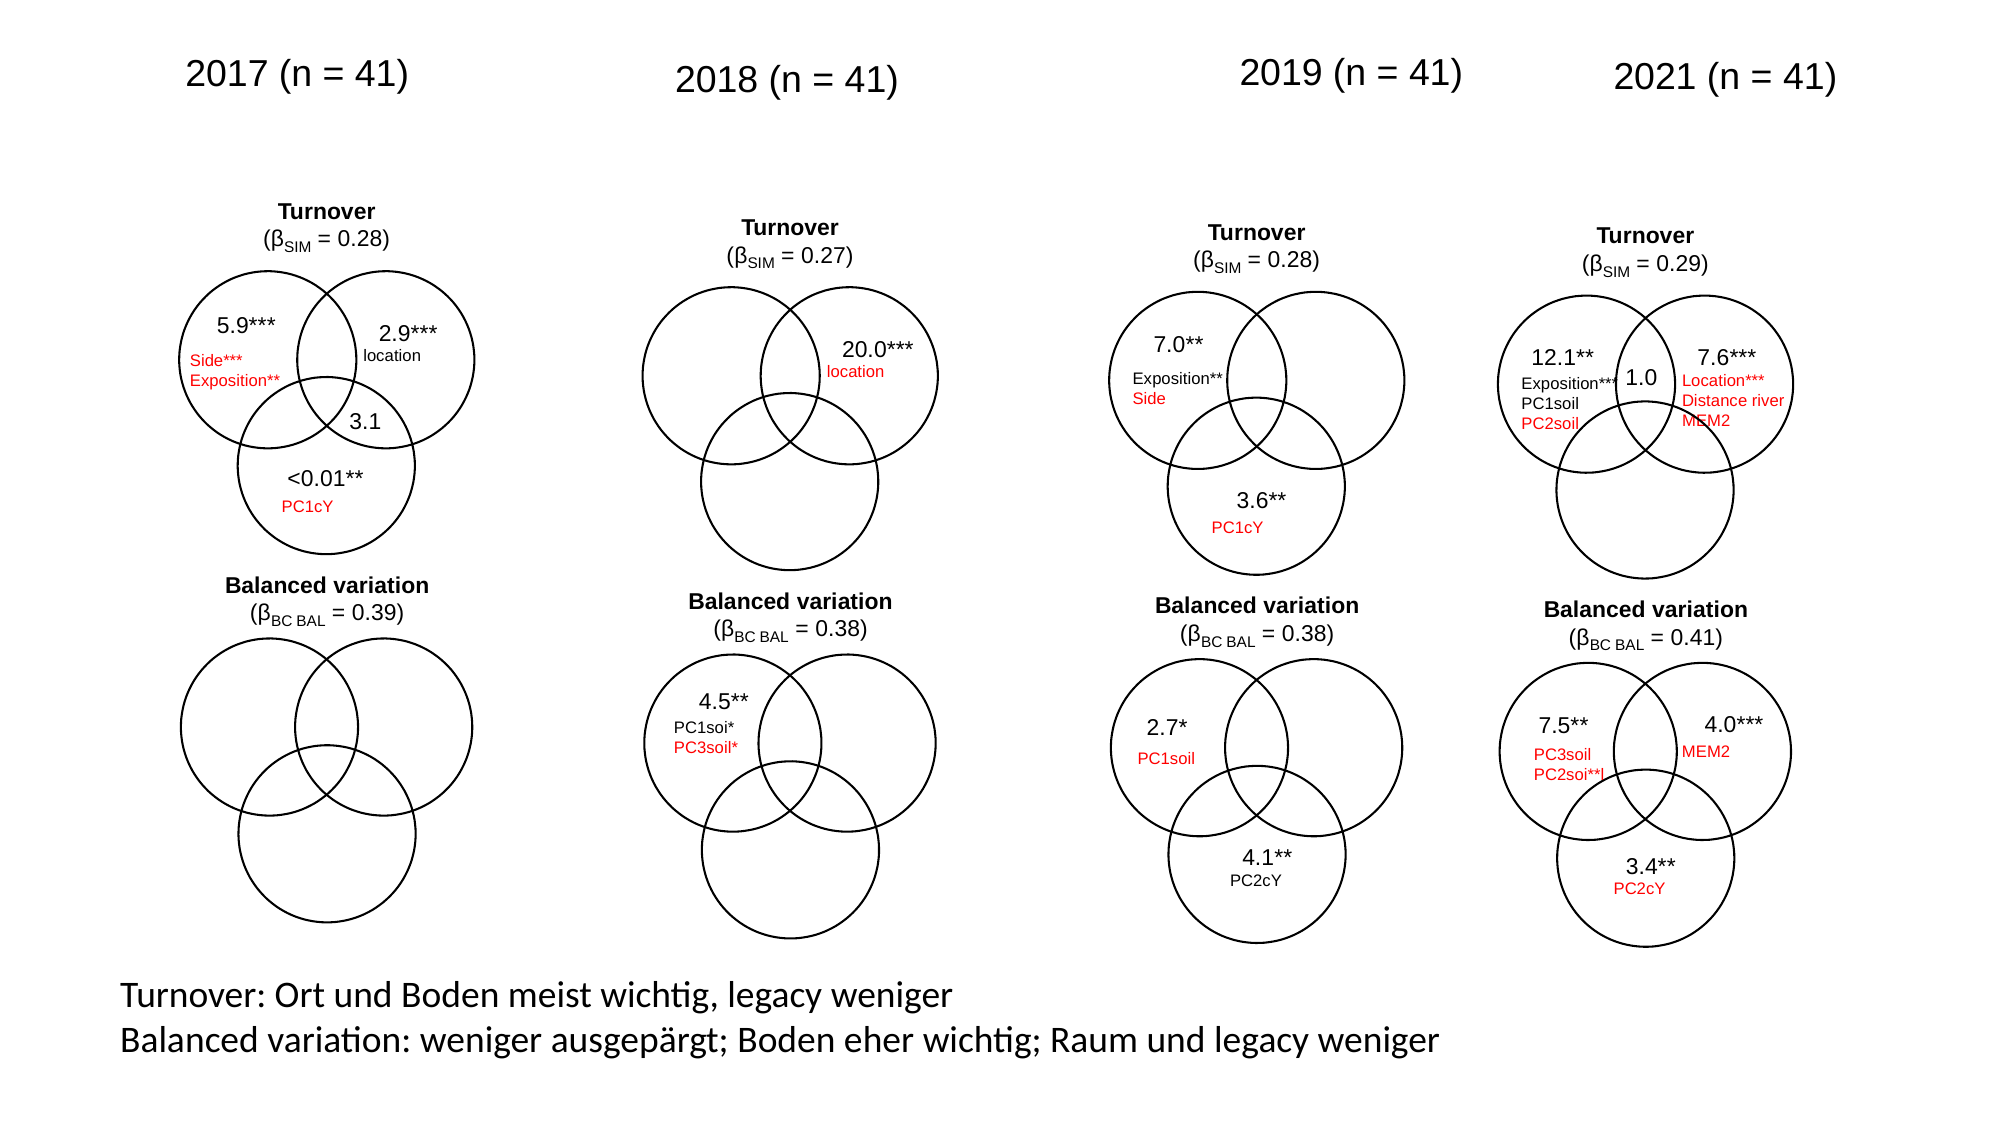

2019 (n = 41)
2017 (n = 41)
2021 (n = 41)
2018 (n = 41)
Turnover
(βSIM = 0.28)
Turnover
(βSIM = 0.27)
Turnover
(βSIM = 0.28)
Turnover
(βSIM = 0.29)
5.9***
2.9***
7.0**
20.0***
12.1**
7.6***
location
Side***
Exposition**
location
1.0
Exposition**
Side
Location***
Distance river
MEM2
Exposition***
PC1soil
PC2soil
3.1
<0.01**
3.6**
PC1cY
PC1cY
Balanced variation
(βBC BAL = 0.39)
Balanced variation
(βBC BAL = 0.38)
Balanced variation
(βBC BAL = 0.38)
Balanced variation
(βBC BAL = 0.41)
4.5**
4.0***
7.5**
2.7*
PC1soi*
PC3soil*
MEM2
PC3soil
PC2soi**l
PC1soil
4.1**
3.4**
PC2cY
PC2cY
Turnover: Ort und Boden meist wichtig, legacy weniger
Balanced variation: weniger ausgepärgt; Boden eher wichtig; Raum und legacy weniger